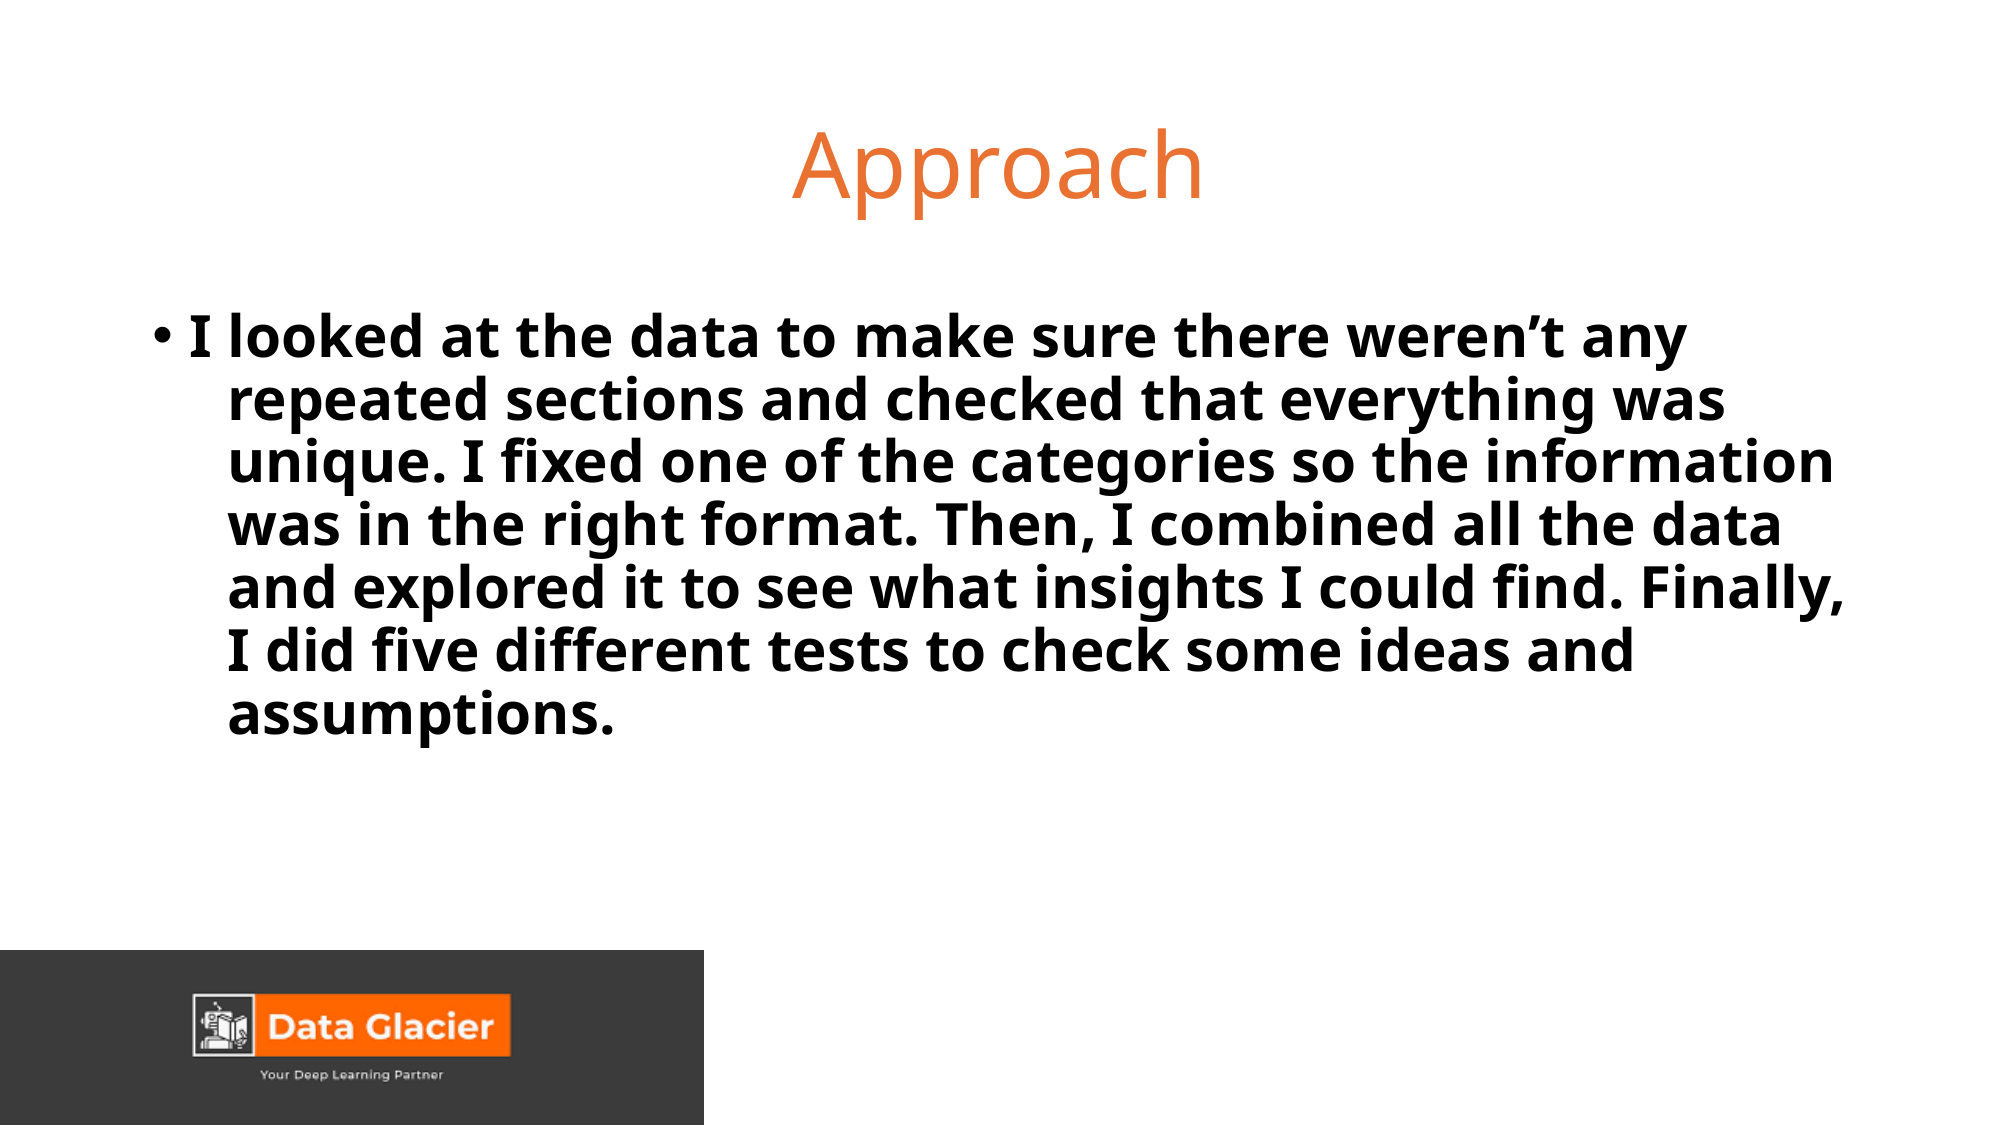

# Approach
I looked at the data to make sure there weren’t any repeated sections and checked that everything was unique. I fixed one of the categories so the information was in the right format. Then, I combined all the data and explored it to see what insights I could find. Finally, I did five different tests to check some ideas and assumptions.